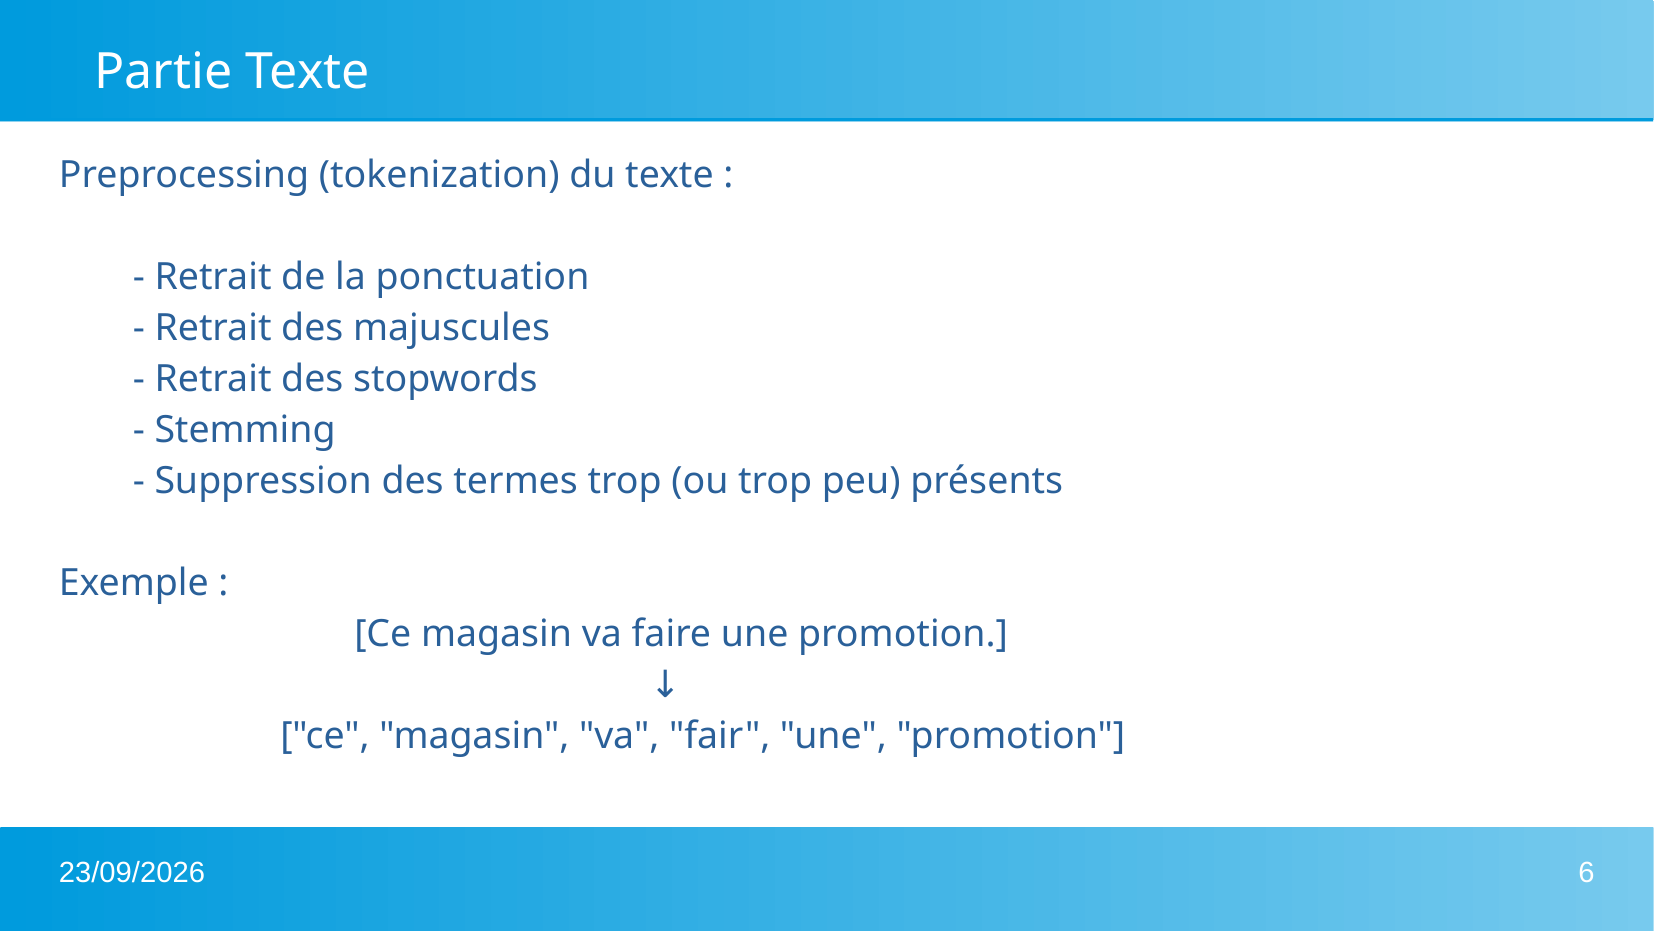

# Partie Texte
Preprocessing (tokenization) du texte :
	- Retrait de la ponctuation
	- Retrait des majuscules
	- Retrait des stopwords
	- Stemming
	- Suppression des termes trop (ou trop peu) présents
Exemple :
				[Ce magasin va faire une promotion.]
								↓
			["ce", "magasin", "va", "fair", "une", "promotion"]
6